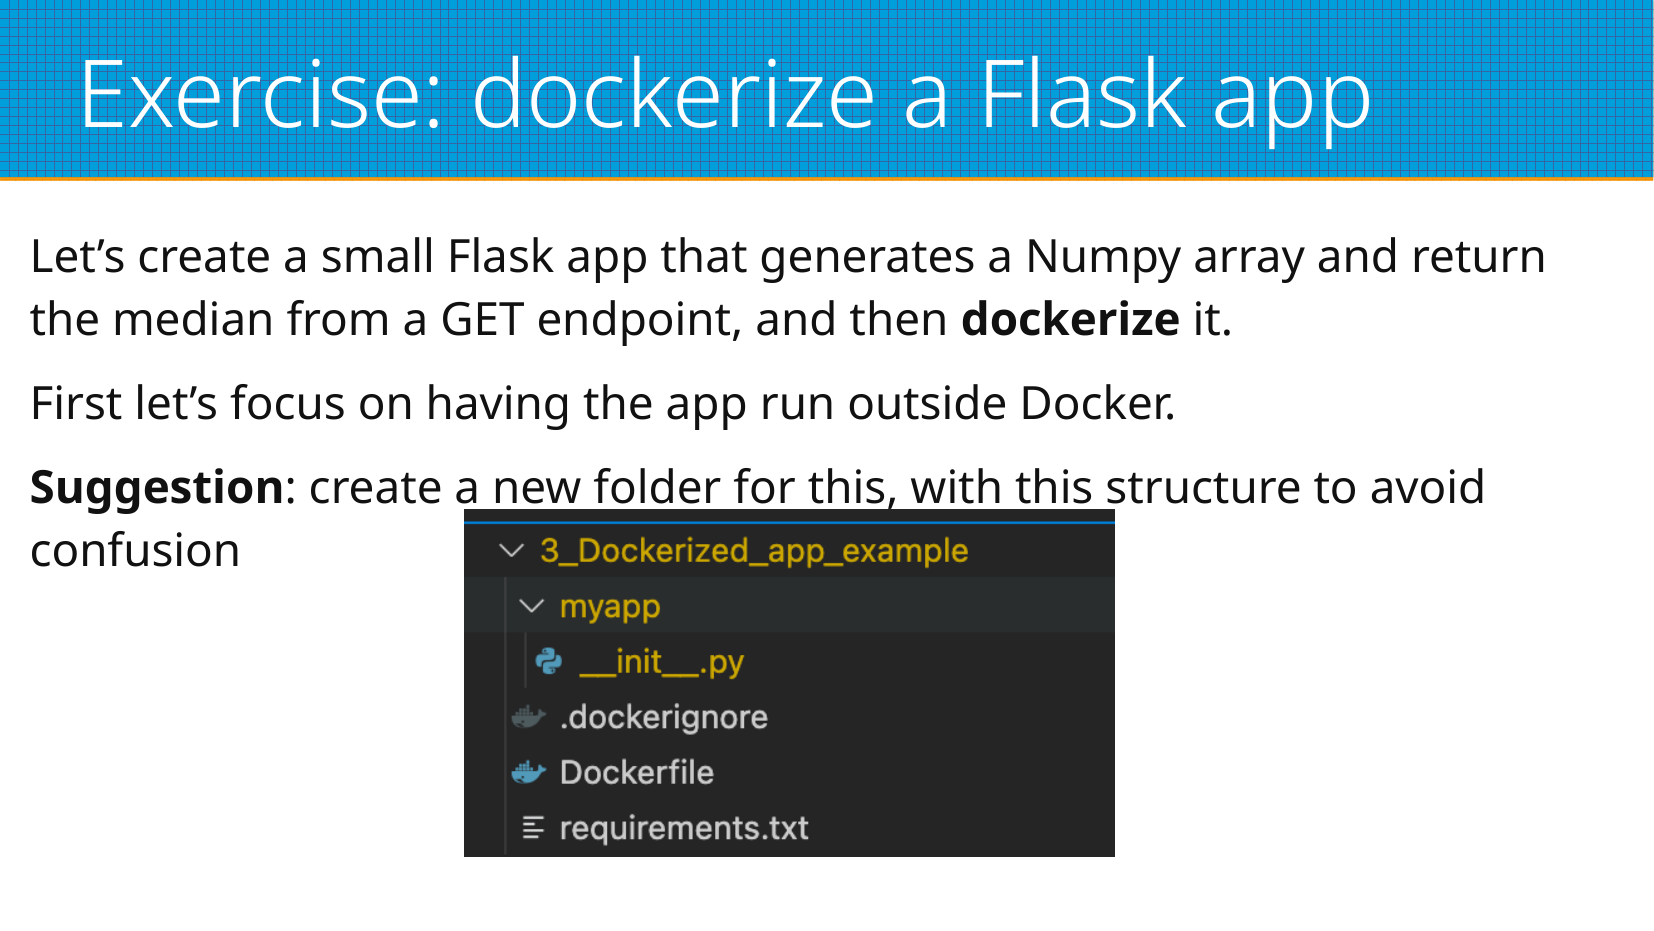

# Exercise: dockerize a Flask app
Let’s create a small Flask app that generates a Numpy array and return the median from a GET endpoint, and then dockerize it.
First let’s focus on having the app run outside Docker.
Suggestion: create a new folder for this, with this structure to avoid confusion